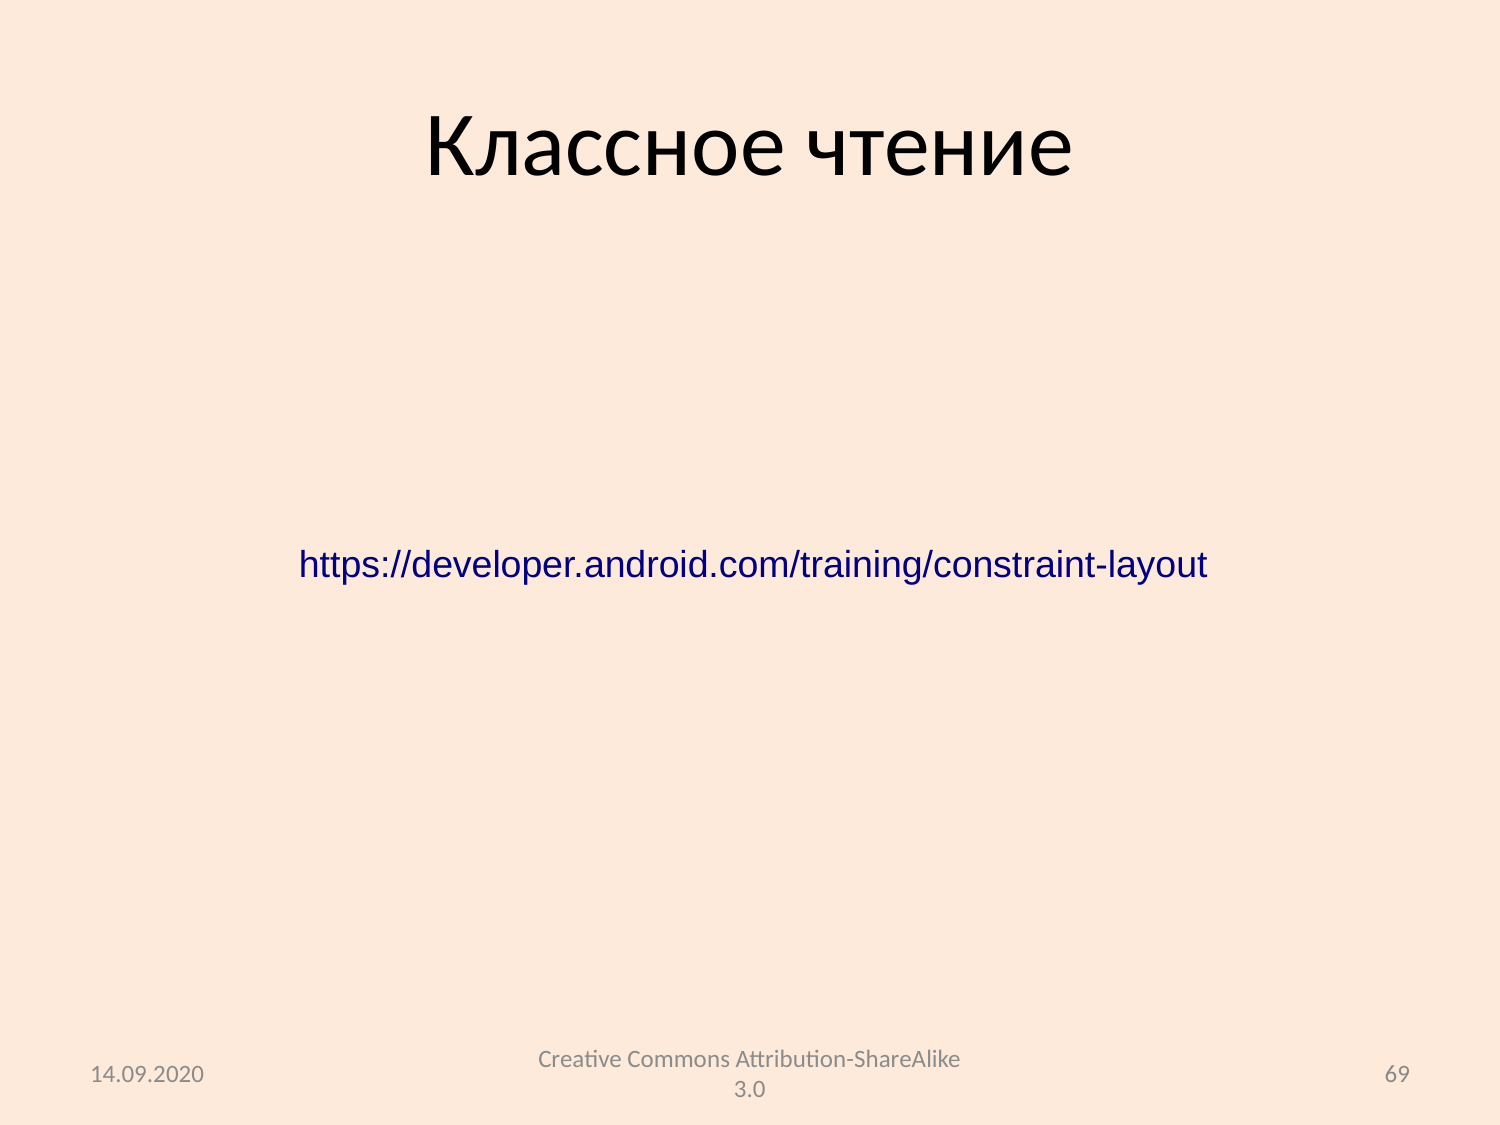

# Классное чтение
https://developer.android.com/training/constraint-layout
14.09.2020
Creative Commons Attribution-ShareAlike 3.0